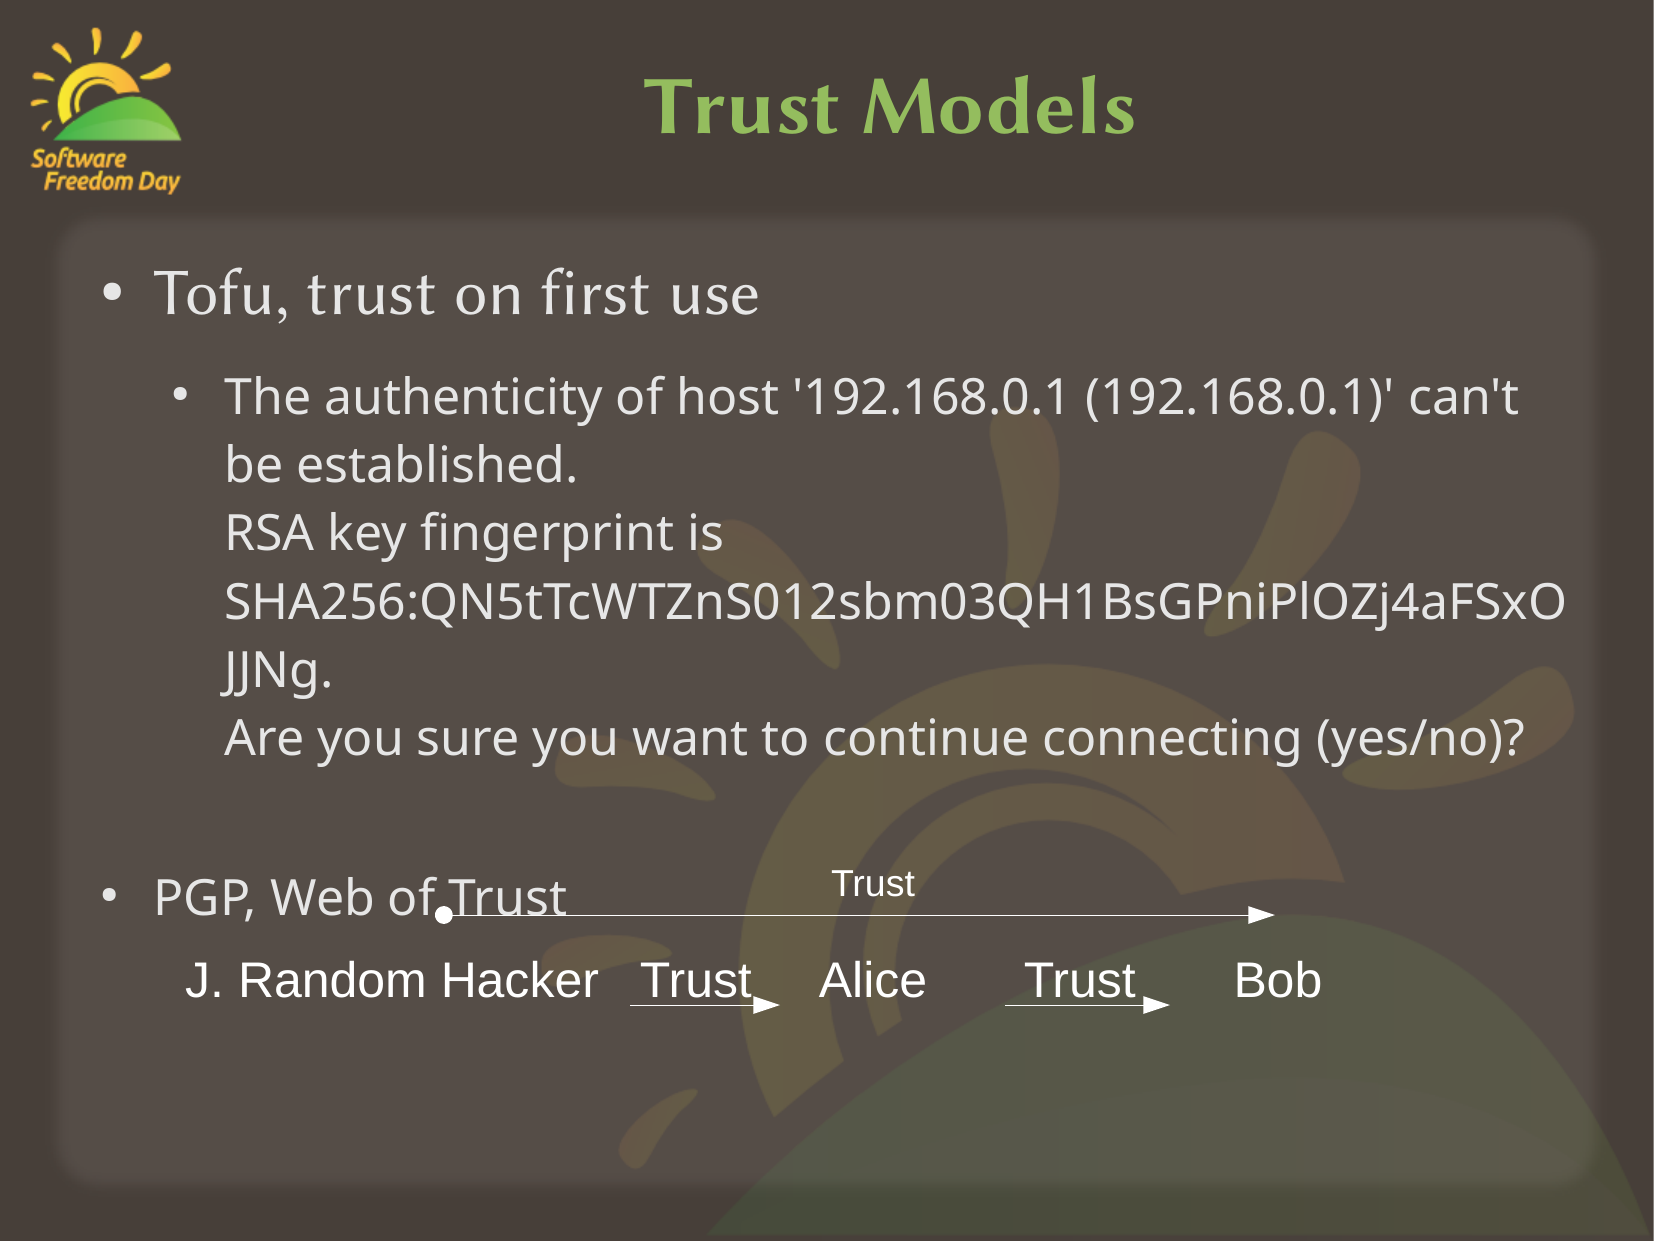

# Trust Models
Tofu, trust on first use
The authenticity of host '192.168.0.1 (192.168.0.1)' can't be established.
RSA key fingerprint is SHA256:QN5tTcWTZnS012sbm03QH1BsGPniPlOZj4aFSxOJJNg.
Are you sure you want to continue connecting (yes/no)?
PGP, Web of Trust
Trust
J. Random Hacker Trust Alice Trust Bob